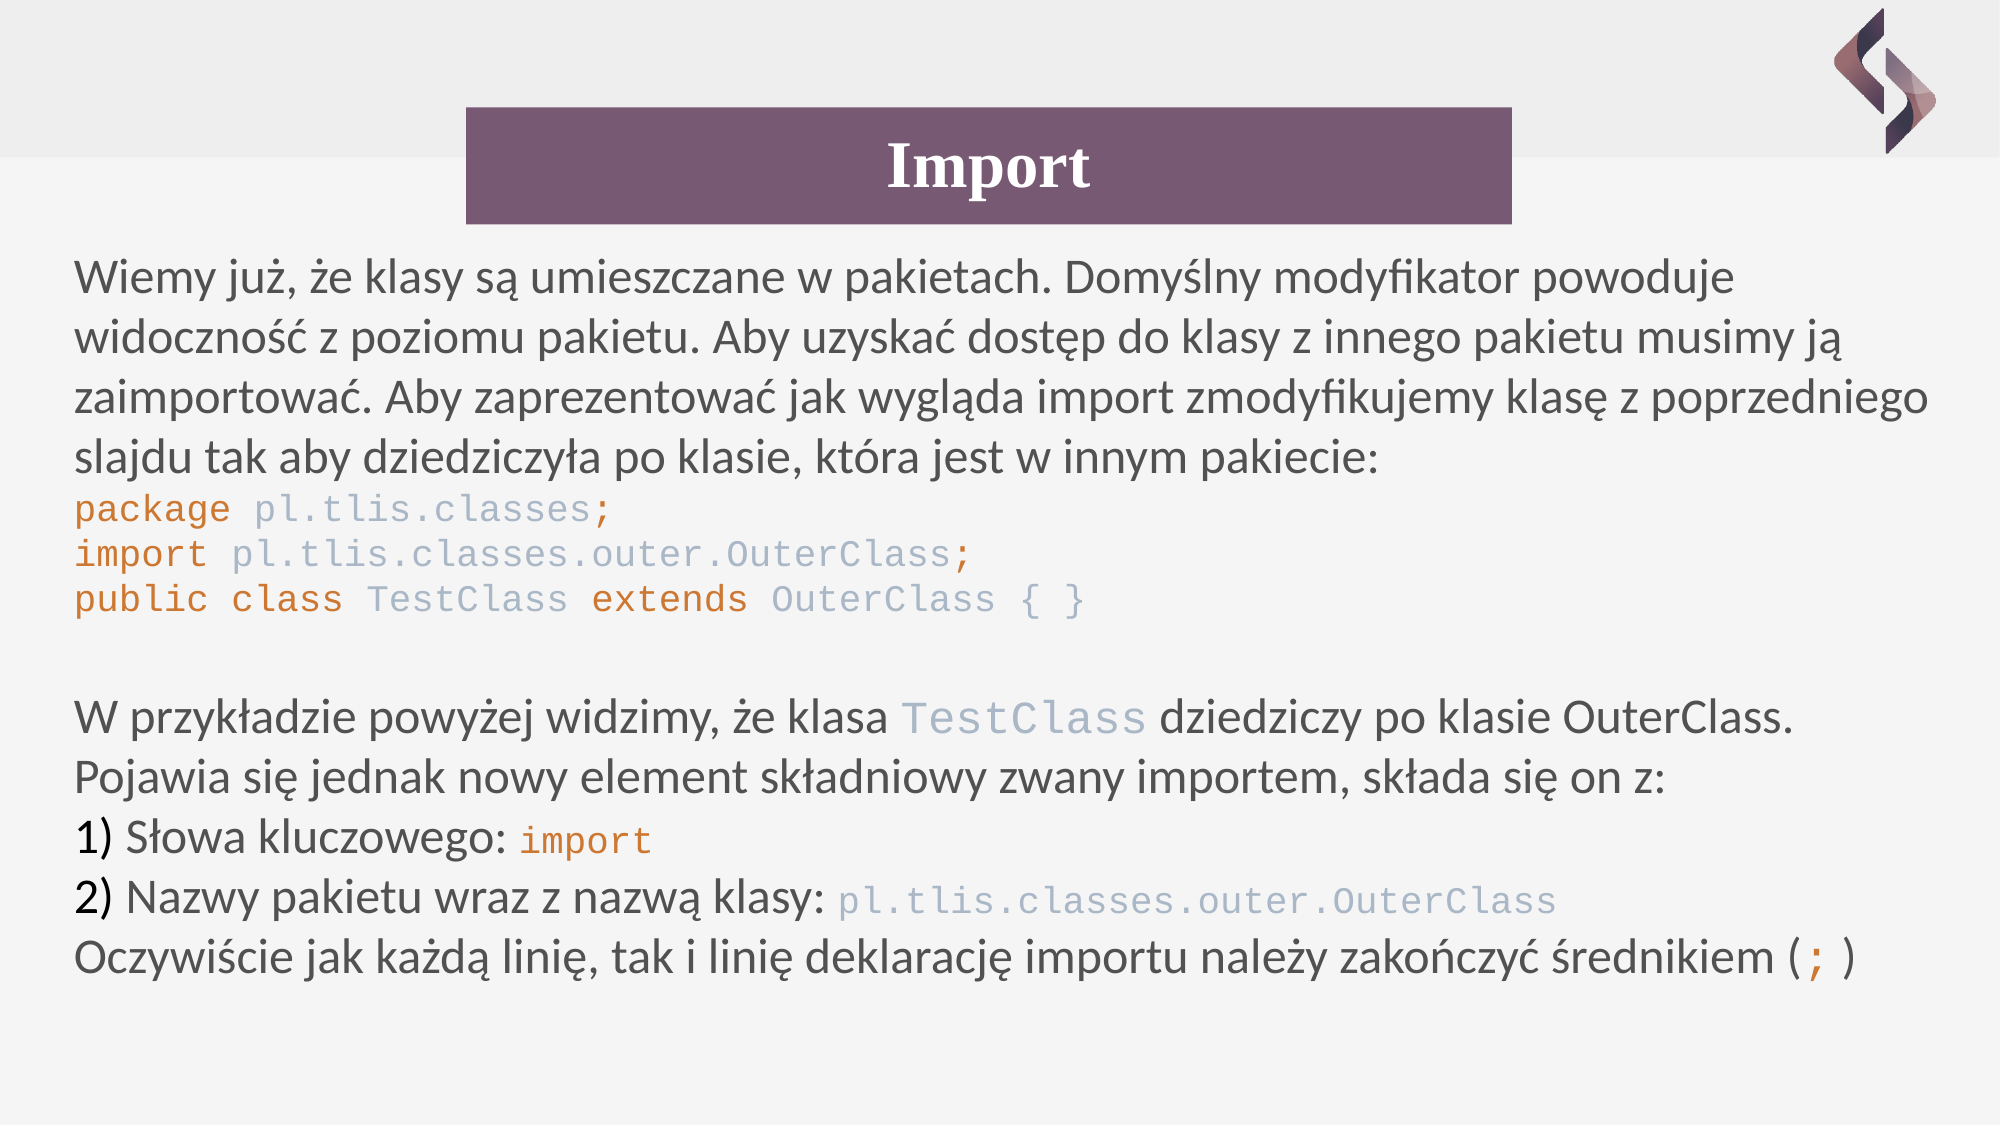

Import
Wiemy już, że klasy są umieszczane w pakietach. Domyślny modyfikator powoduje widoczność z poziomu pakietu. Aby uzyskać dostęp do klasy z innego pakietu musimy ją zaimportować. Aby zaprezentować jak wygląda import zmodyfikujemy klasę z poprzedniego slajdu tak aby dziedziczyła po klasie, która jest w innym pakiecie:
package pl.tlis.classes;
import pl.tlis.classes.outer.OuterClass;
public class TestClass extends OuterClass { }
W przykładzie powyżej widzimy, że klasa TestClass dziedziczy po klasie OuterClass. Pojawia się jednak nowy element składniowy zwany importem, składa się on z:
 Słowa kluczowego: import
 Nazwy pakietu wraz z nazwą klasy: pl.tlis.classes.outer.OuterClass
Oczywiście jak każdą linię, tak i linię deklarację importu należy zakończyć średnikiem (; )